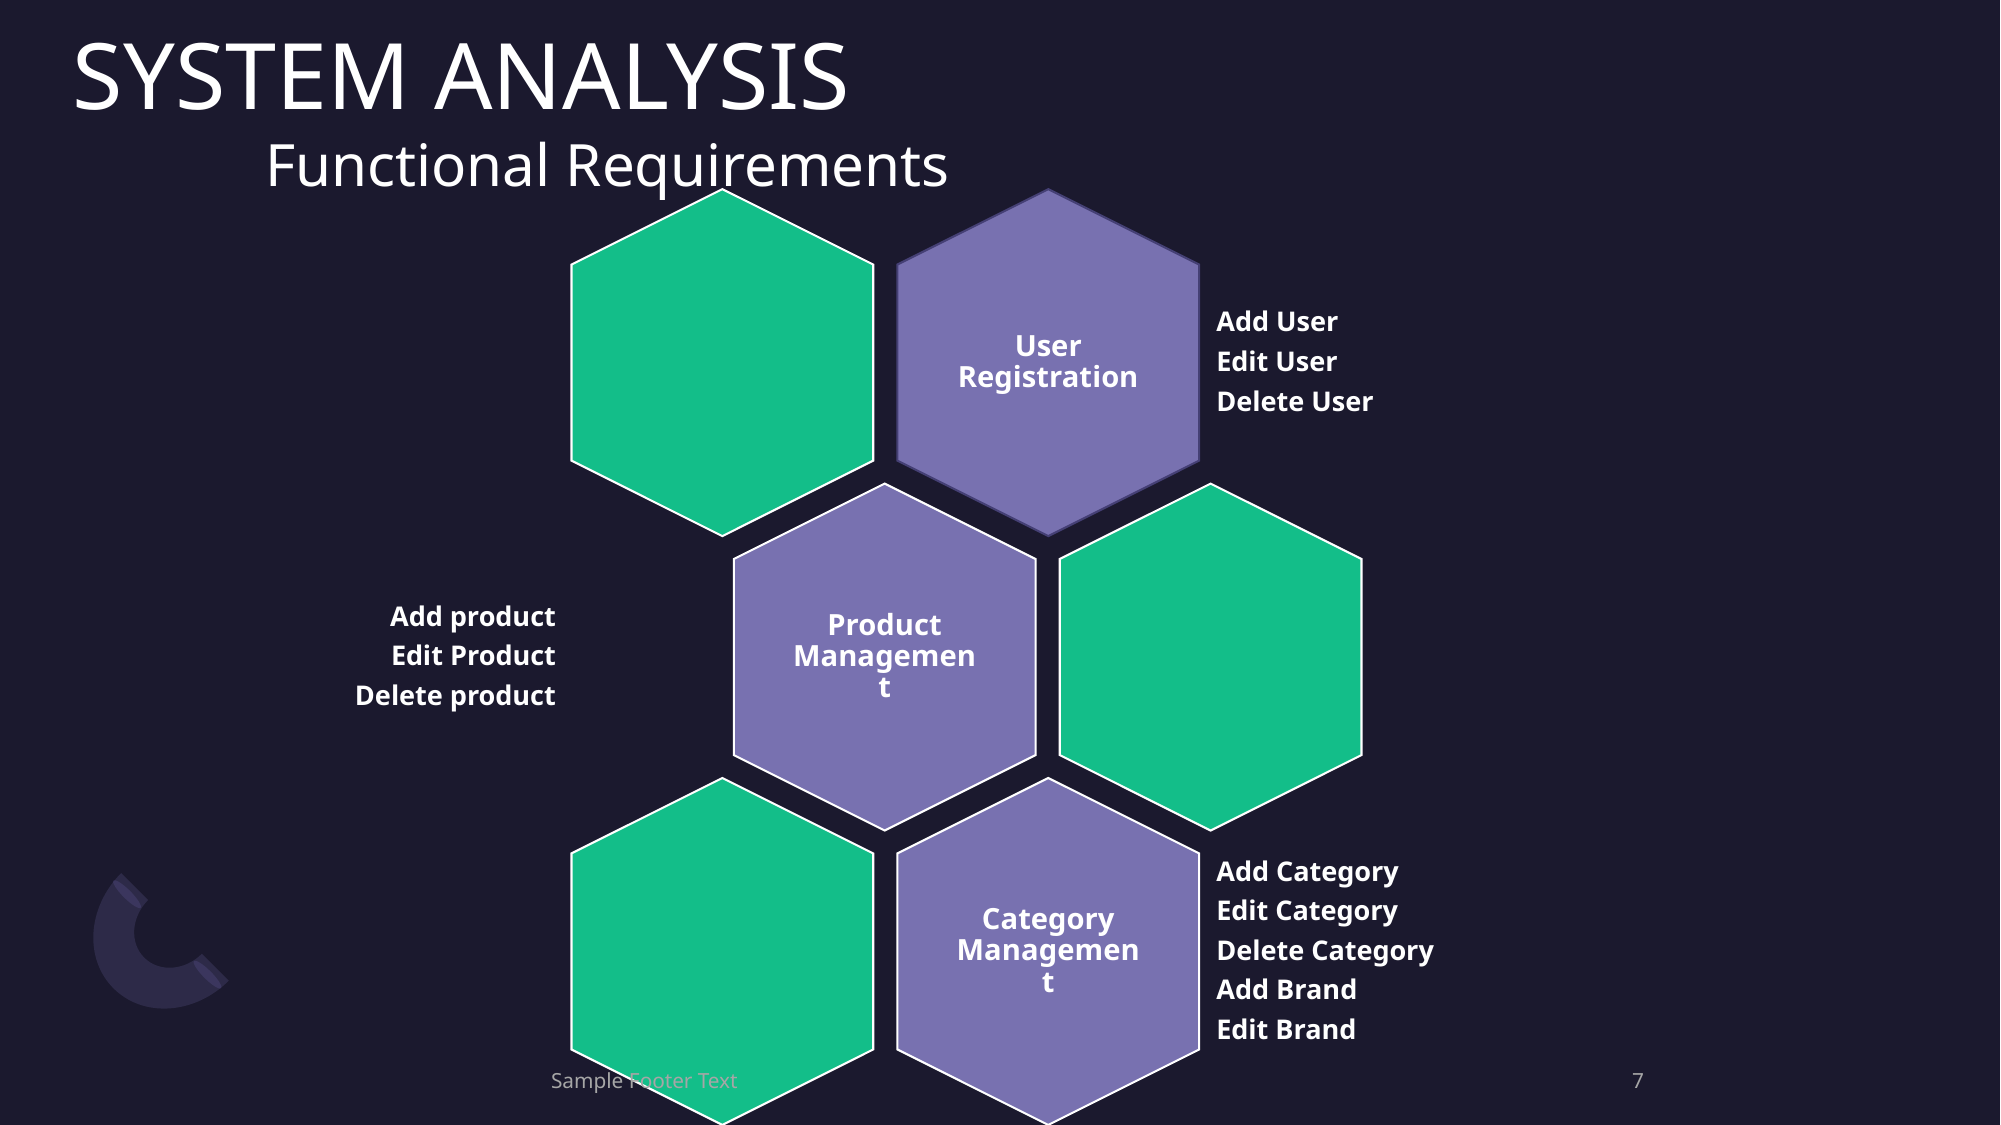

# SYSTEM ANALYSIS
Functional Requirements
User Registration
Add User
Edit User
Delete User
Product Management
Add product
Edit Product
Delete product
Category Management
Add Category
Edit Category
Delete Category
Add Brand
Edit Brand
Sample Footer Text